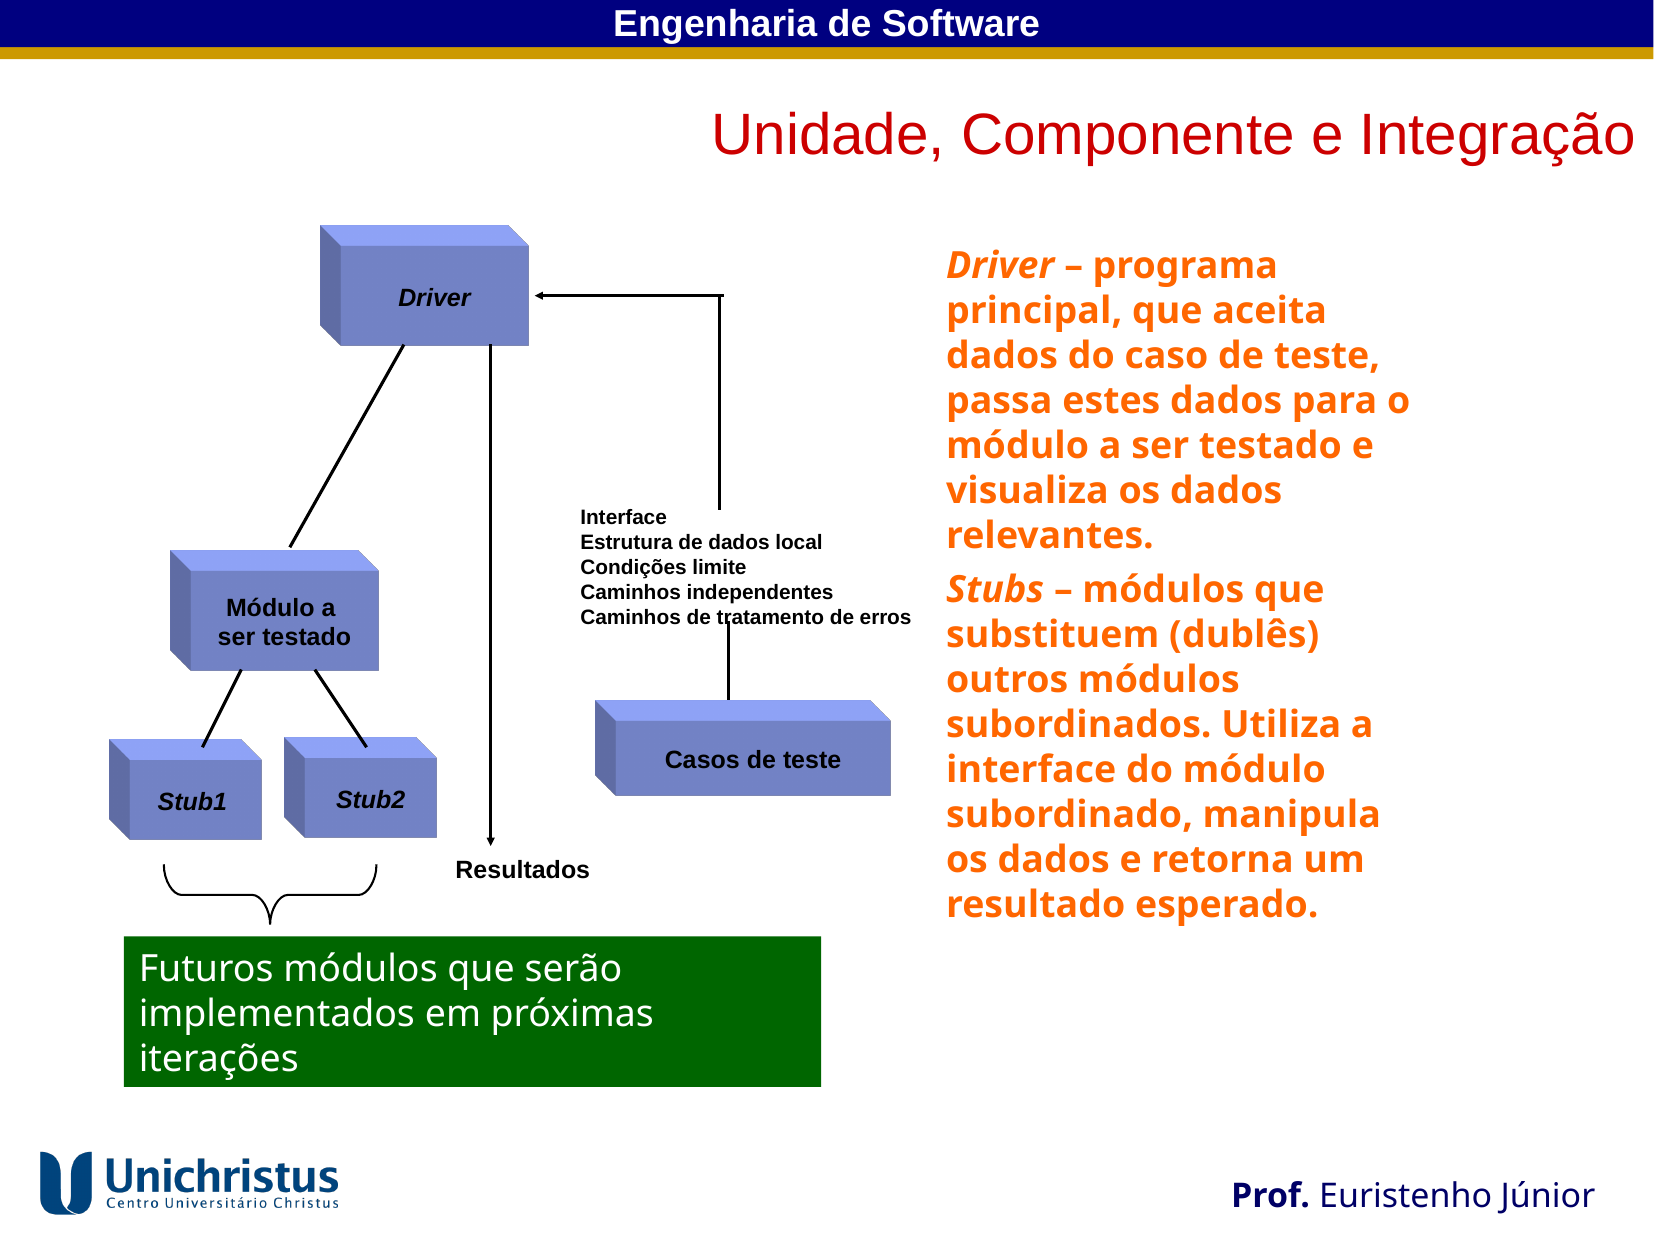

Engenharia de Software
Unidade, Componente e Integração
Driver – programa principal, que aceita dados do caso de teste, passa estes dados para o módulo a ser testado e visualiza os dados relevantes.
Stubs – módulos que substituem (dublês) outros módulos subordinados. Utiliza a interface do módulo subordinado, manipula os dados e retorna um resultado esperado.
Driver
Interface
Estrutura de dados local
Condições limite
Caminhos independentes
Caminhos de tratamento de erros
Módulo a
ser testado
Casos de teste
Stub2
Stub1
Resultados
Futuros módulos que serão implementados em próximas iterações
Prof. Euristenho Júnior